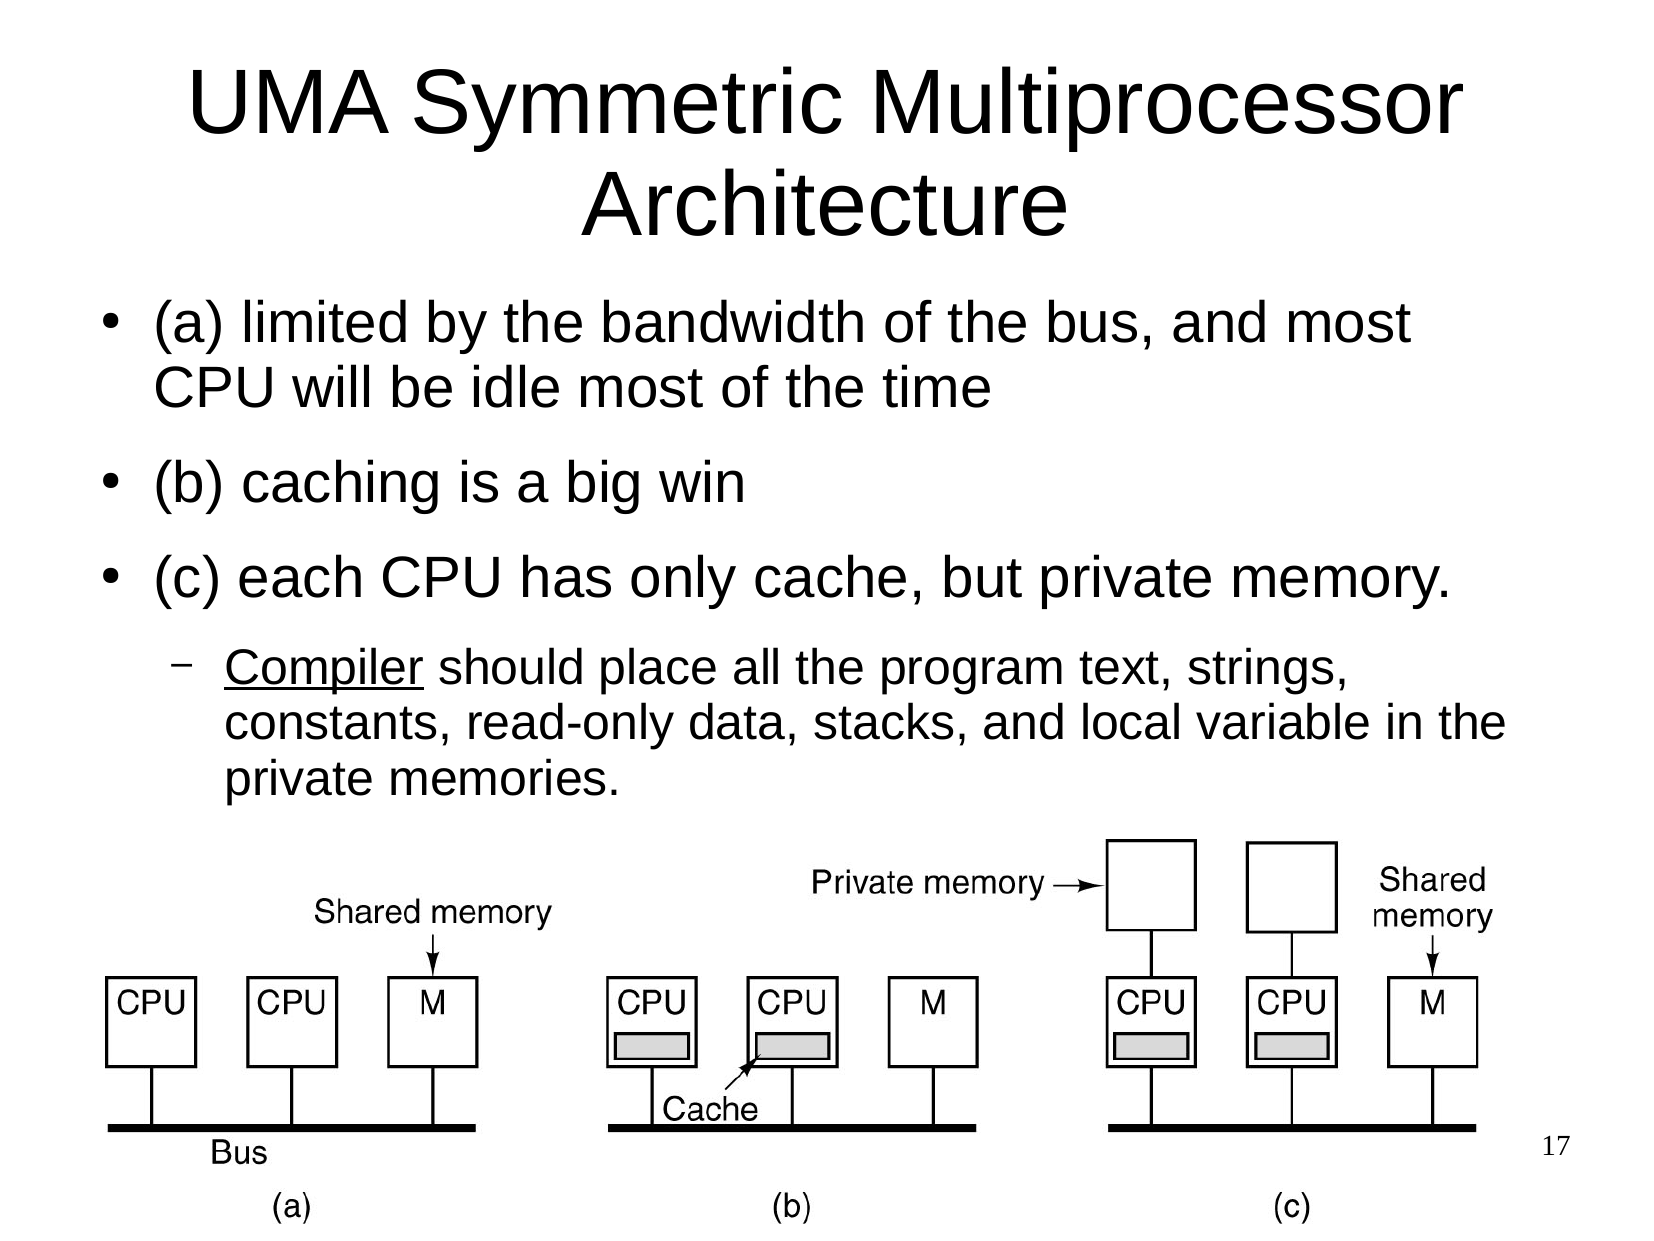

# UMA Symmetric Multiprocessor Architecture
(a) limited by the bandwidth of the bus, and most CPU will be idle most of the time
(b) caching is a big win
(c) each CPU has only cache, but private memory.
Compiler should place all the program text, strings, constants, read-only data, stacks, and local variable in the private memories.
17